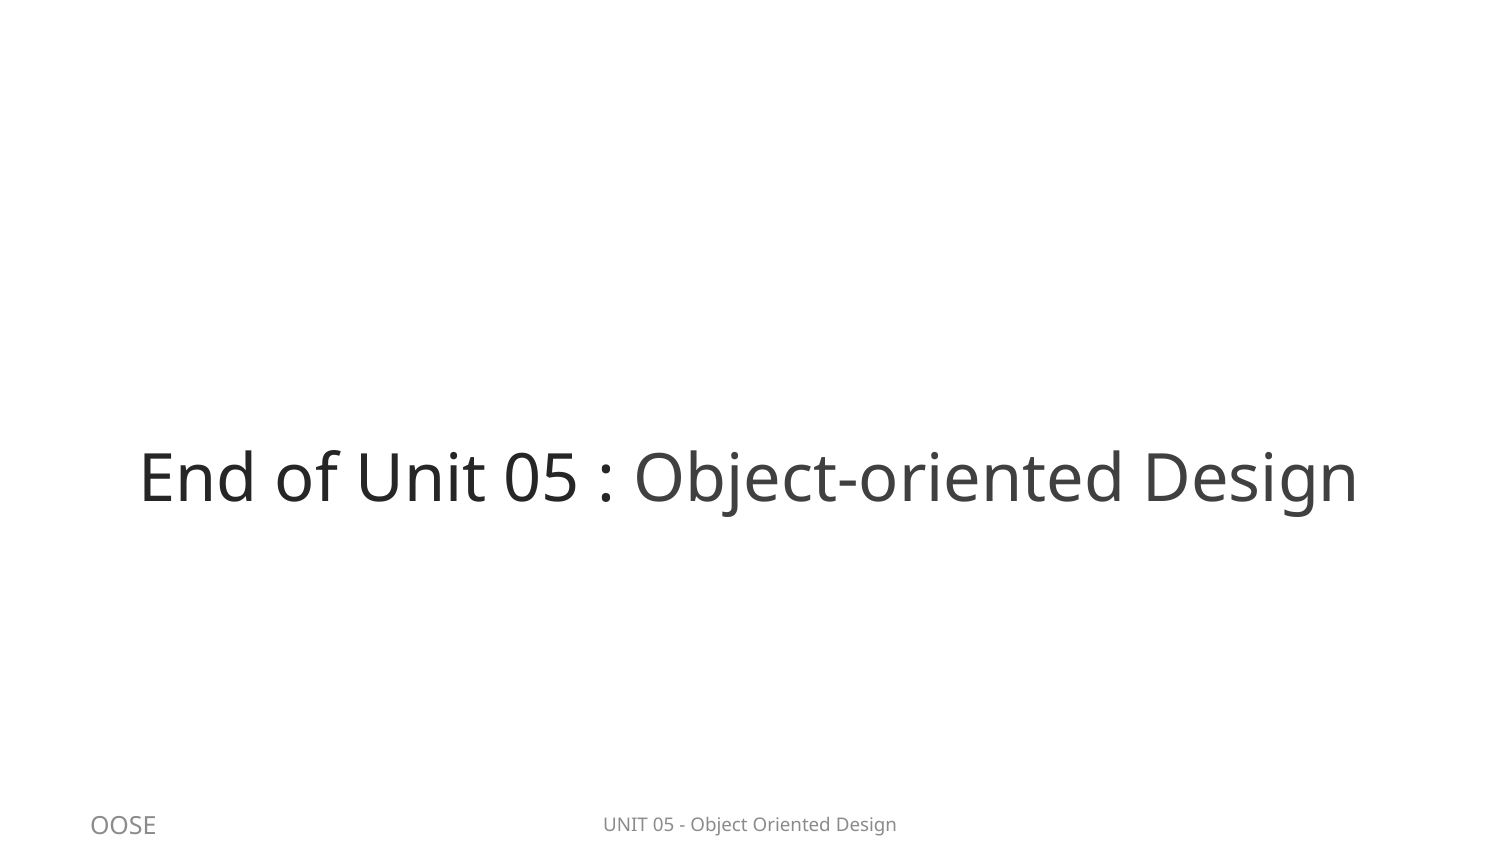

#
End of Unit 05 : Object-oriented Design
OOSE
UNIT 05 - Object Oriented Design